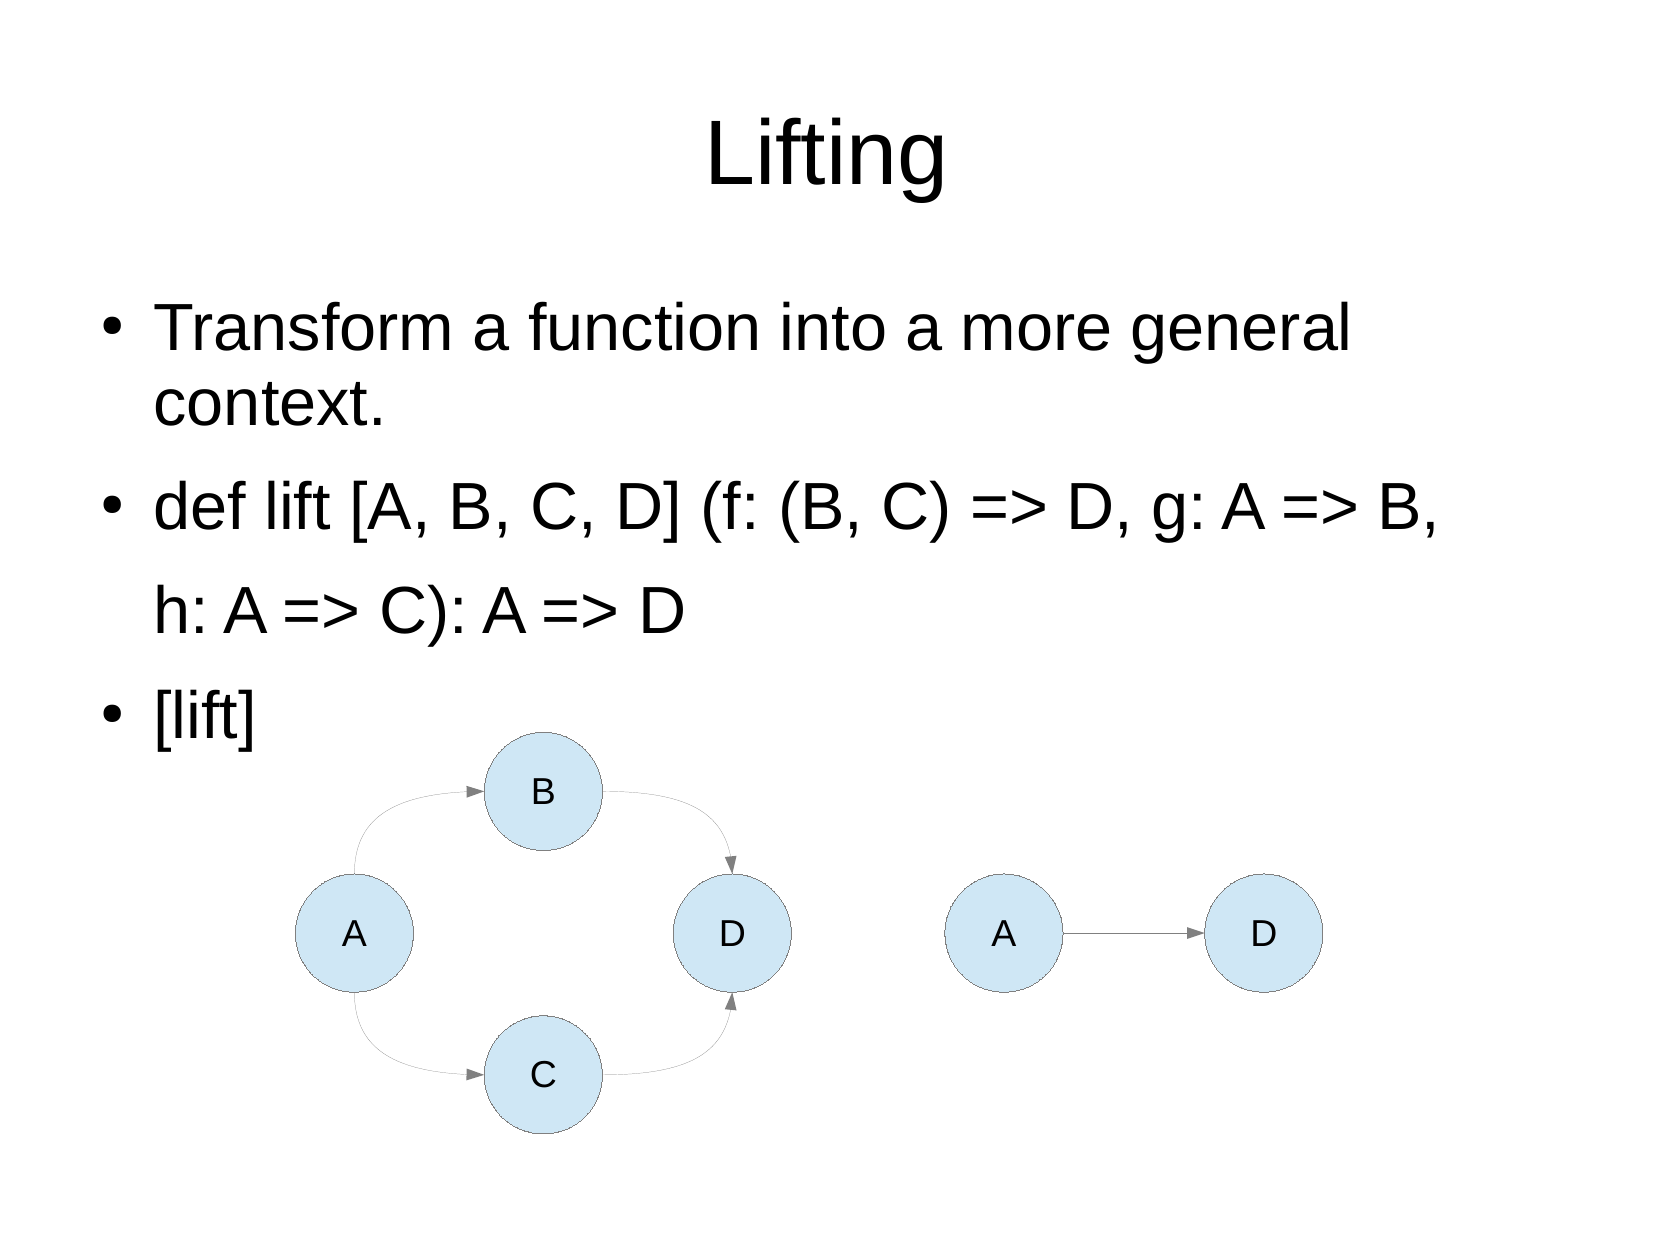

# Lifting
Transform a function into a more general context.
def lift [A, B, C, D] (f: (B, C) => D, g: A => B,
h: A => C): A => D
[lift]
B
A
D
A
D
C